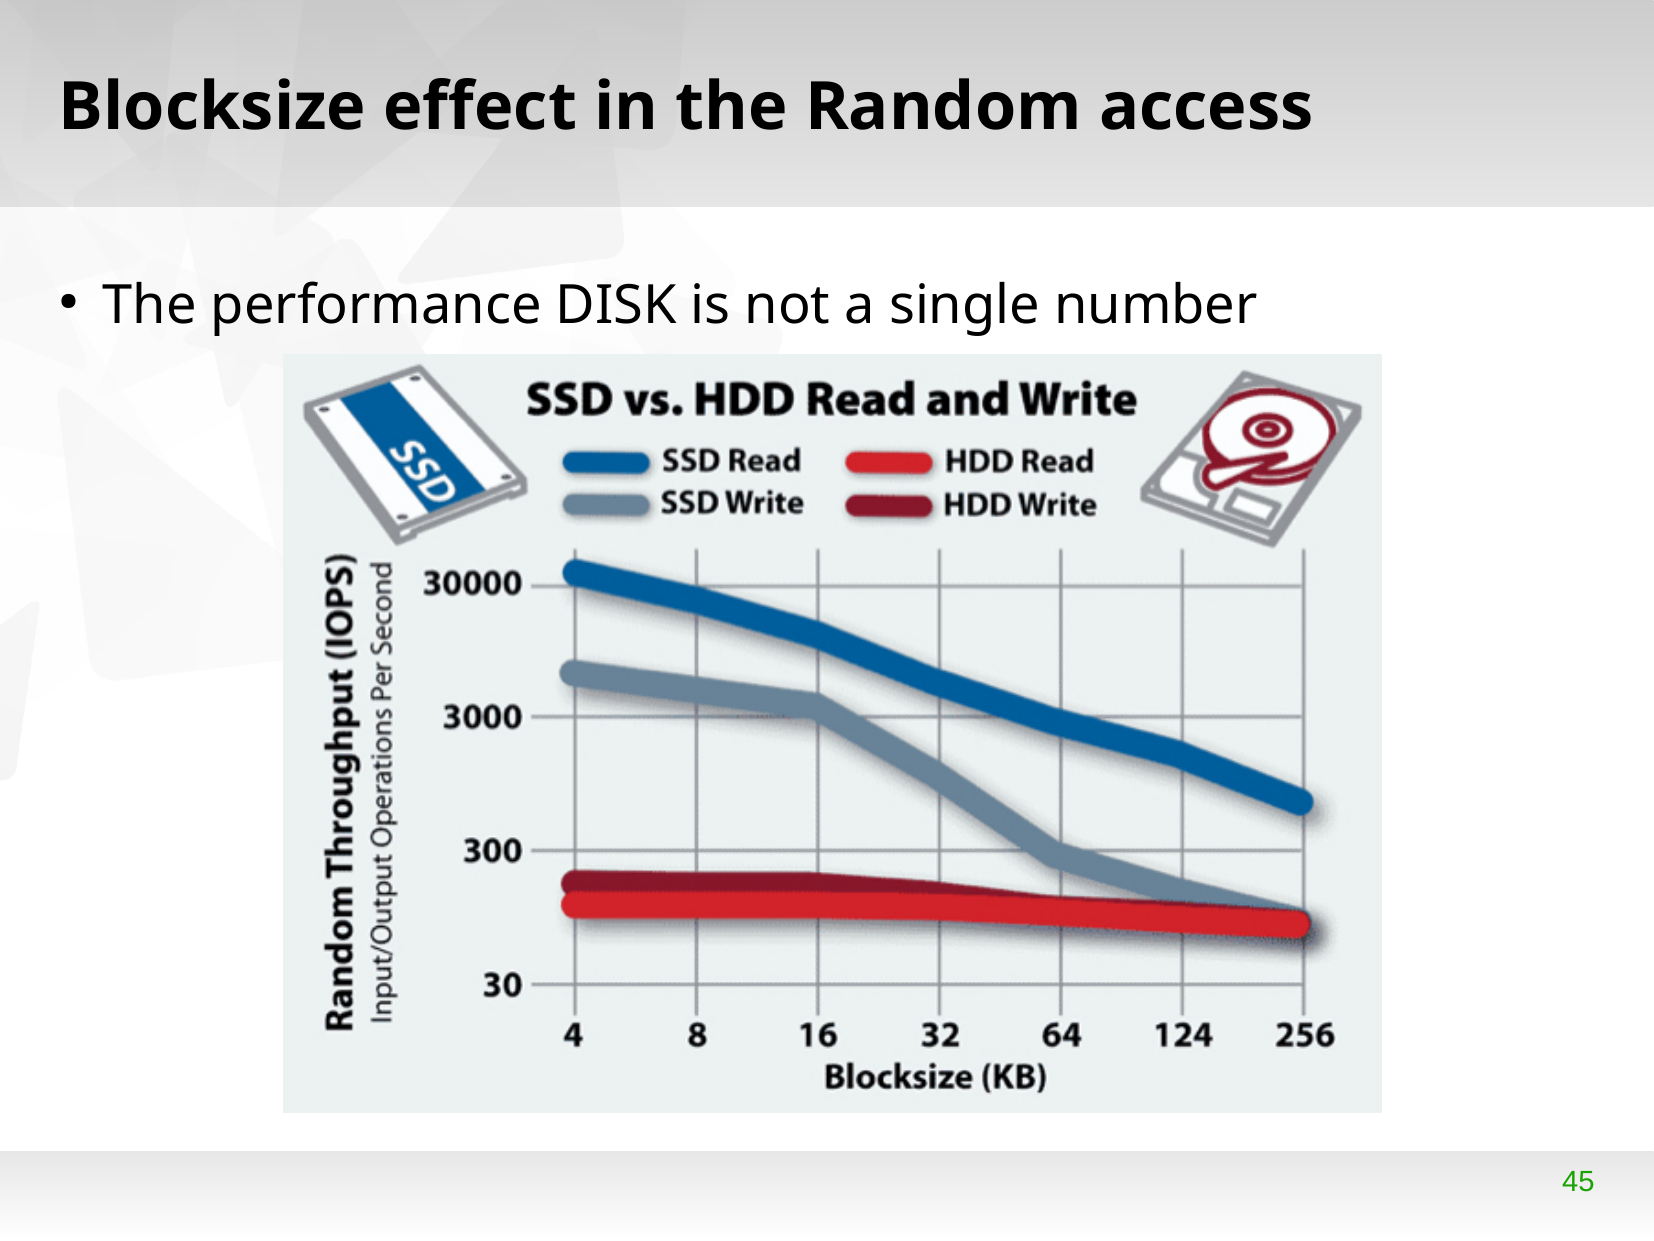

# Blocksize effect in the Random access
The performance DISK is not a single number
45